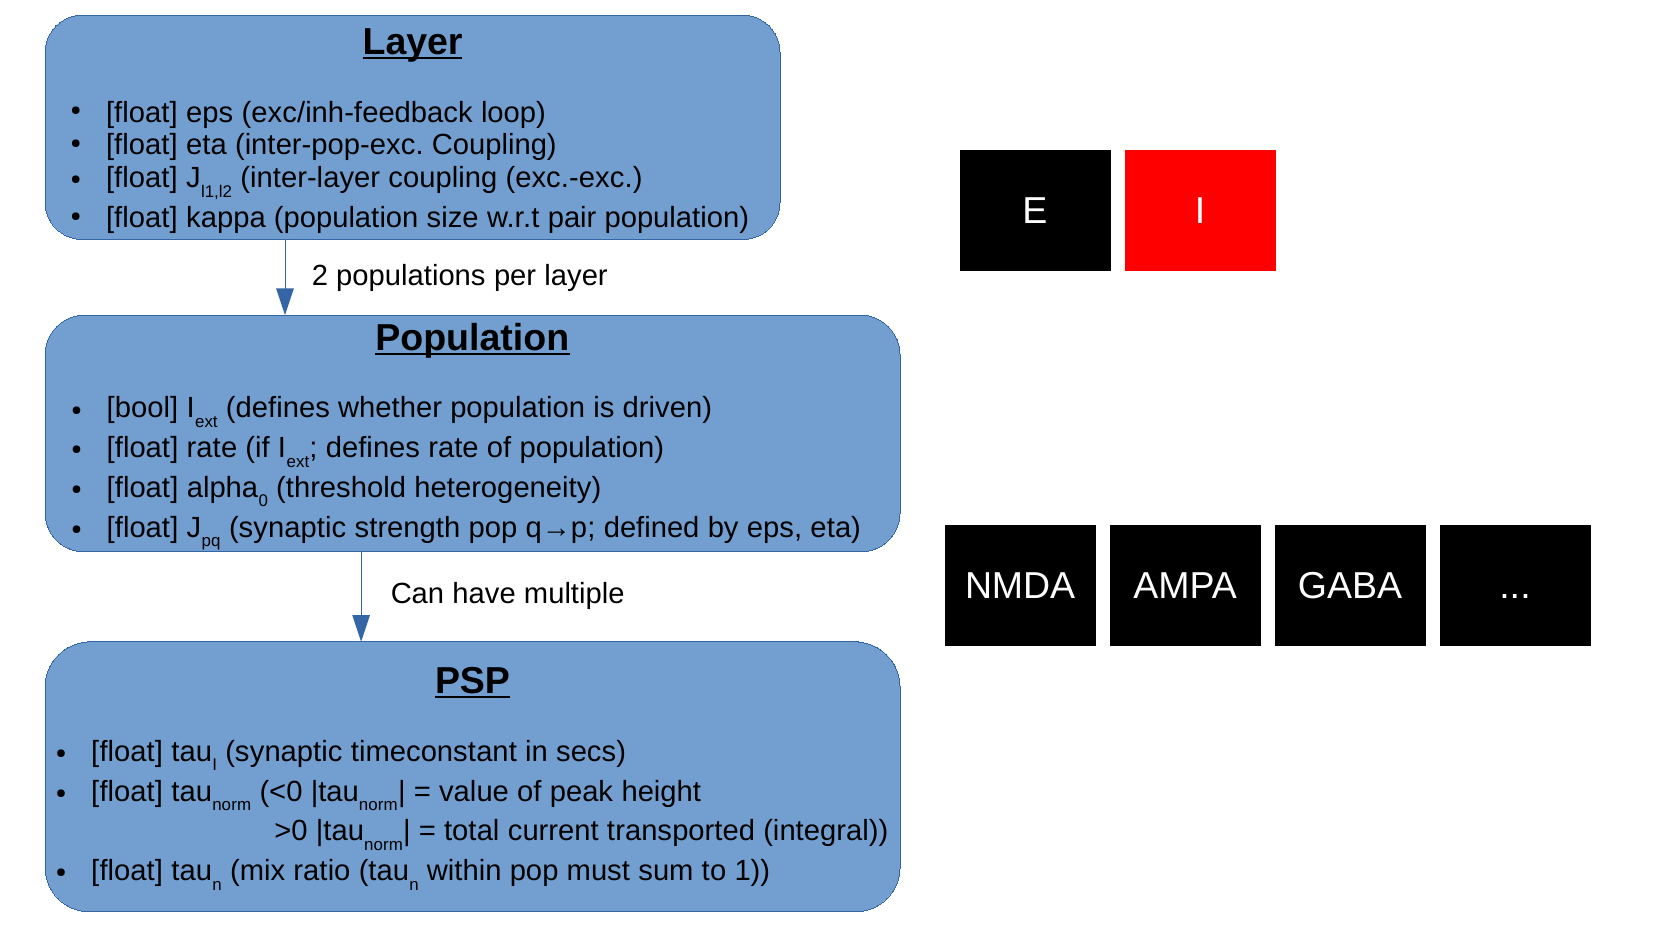

Layer
[float] eps (exc/inh-feedback loop)
[float] eta (inter-pop-exc. Coupling)
[float] Jl1,l2 (inter-layer coupling (exc.-exc.)
[float] kappa (population size w.r.t pair population)
E
I
2 populations per layer
Population
[bool] Iext (defines whether population is driven)
[float] rate (if Iext; defines rate of population)
[float] alpha0 (threshold heterogeneity)
[float] Jpq (synaptic strength pop q→p; defined by eps, eta)
NMDA
AMPA
GABA
...
Can have multiple
PSP
[float] tauI (synaptic timeconstant in secs)
[float] taunorm (<0 |taunorm| = value of peak height
 	 >0 |taunorm| = total current transported (integral))
[float] taun (mix ratio (taun within pop must sum to 1))